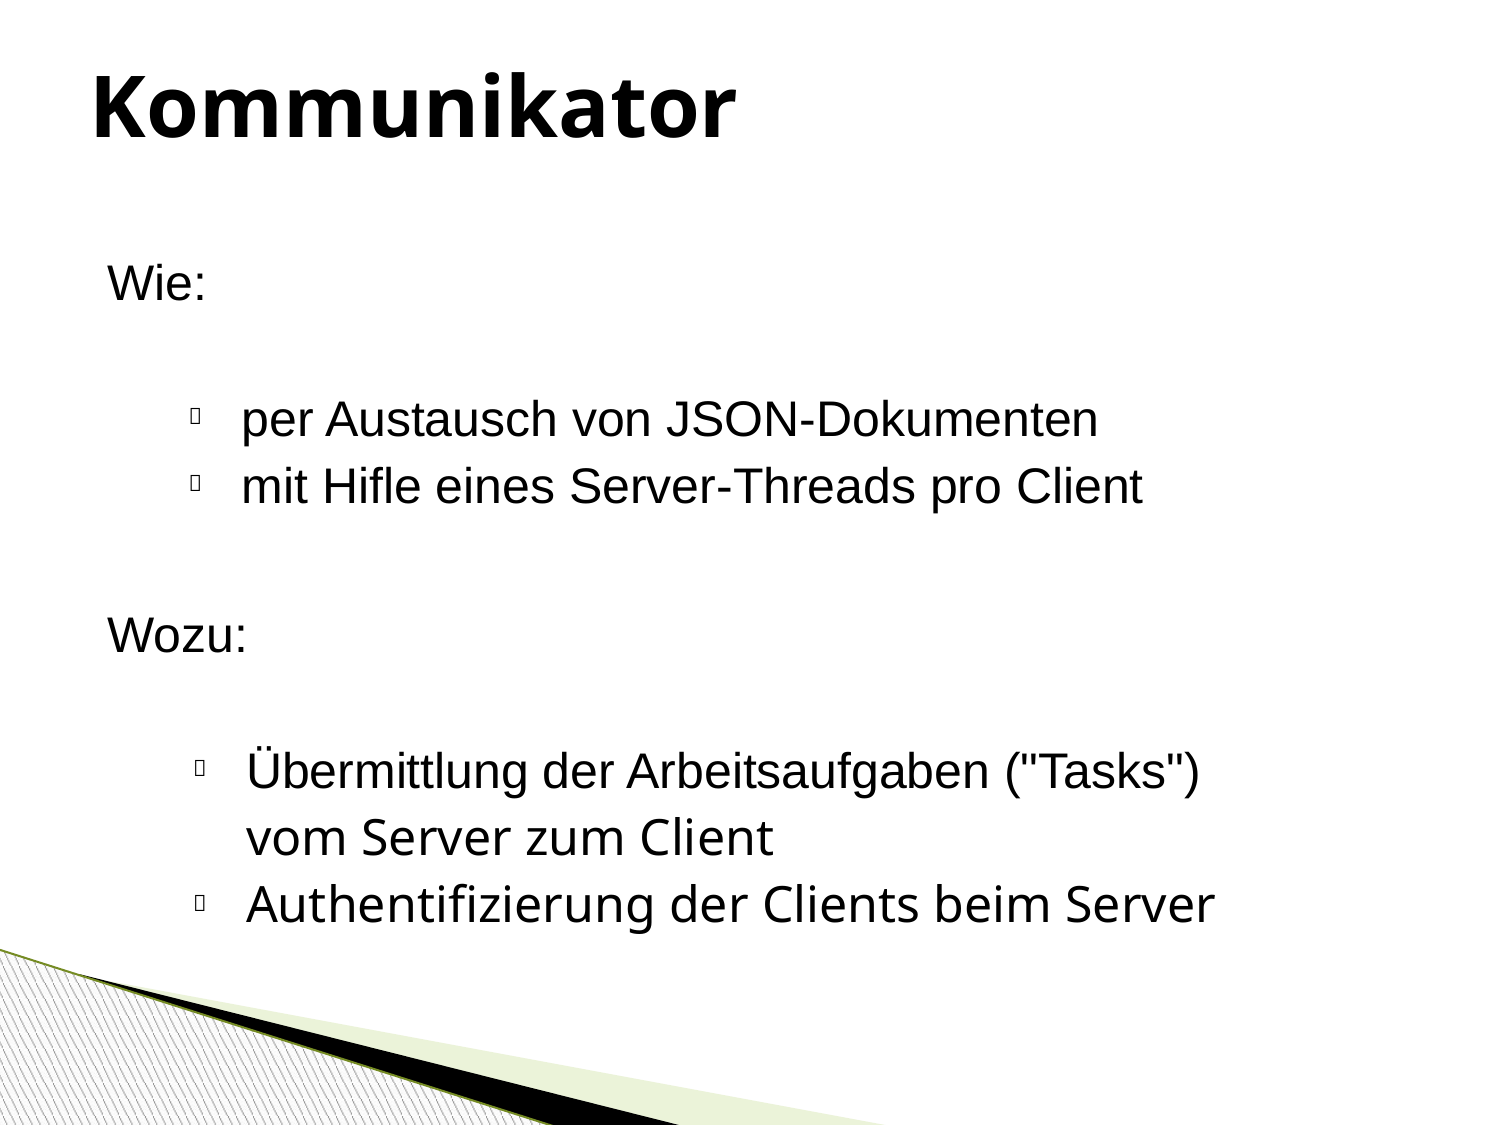

Kommunikator
# Wie:
per Austausch von JSON-Dokumenten
mit Hifle eines Server-Threads pro Client
Wozu:
Übermittlung der Arbeitsaufgaben ("Tasks")
vom Server zum Client
Authentifizierung der Clients beim Server